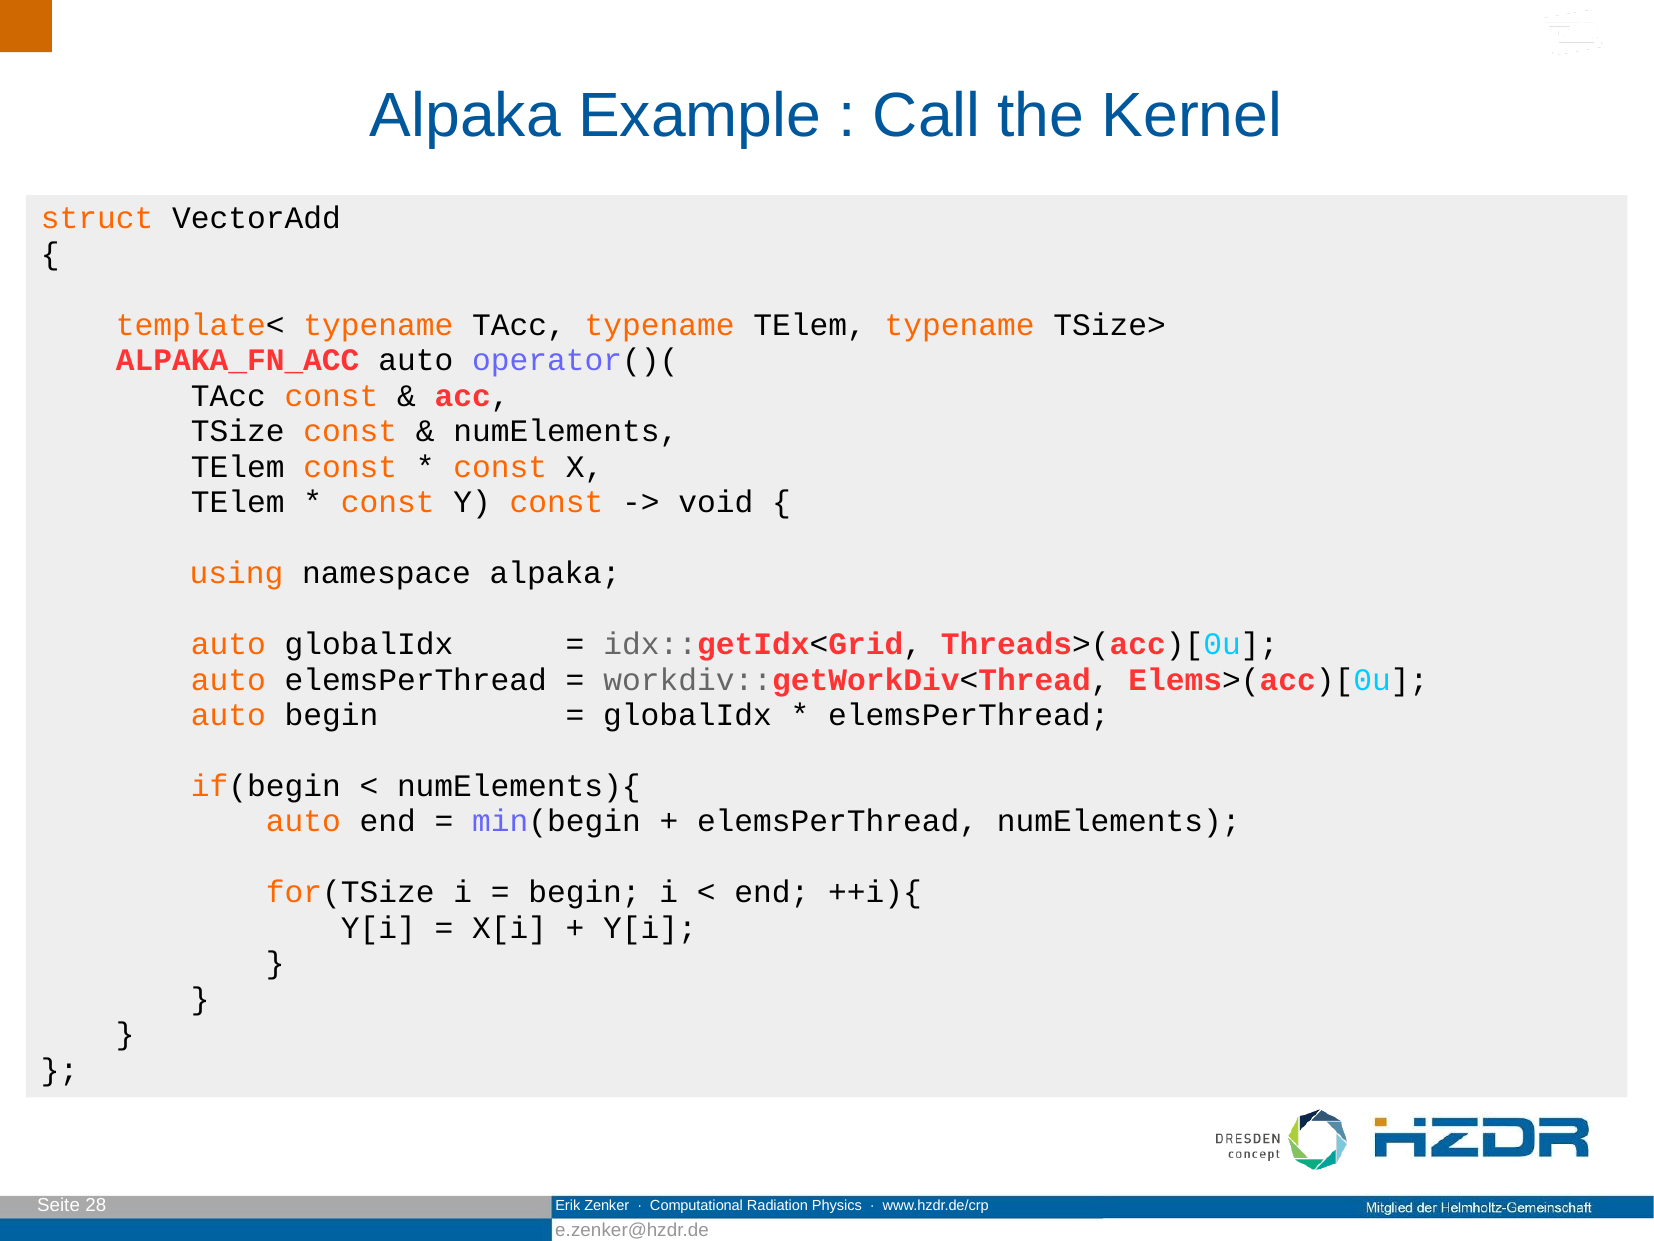

# Alpaka Example : Call the Kernel
struct VectorAdd
{
 template< typename TAcc, typename TElem, typename TSize>
 ALPAKA_FN_ACC auto operator()(
 TAcc const & acc,
 TSize const & numElements,
 TElem const * const X,
 TElem * const Y) const -> void {
	 using namespace alpaka;
 auto globalIdx = idx::getIdx<Grid, Threads>(acc)[0u];
 auto elemsPerThread = workdiv::getWorkDiv<Thread, Elems>(acc)[0u];
 auto begin = globalIdx * elemsPerThread;
 if(begin < numElements){
 auto end = min(begin + elemsPerThread, numElements);
 for(TSize i = begin; i < end; ++i){
 Y[i] = X[i] + Y[i];
 }
 }
 }
};